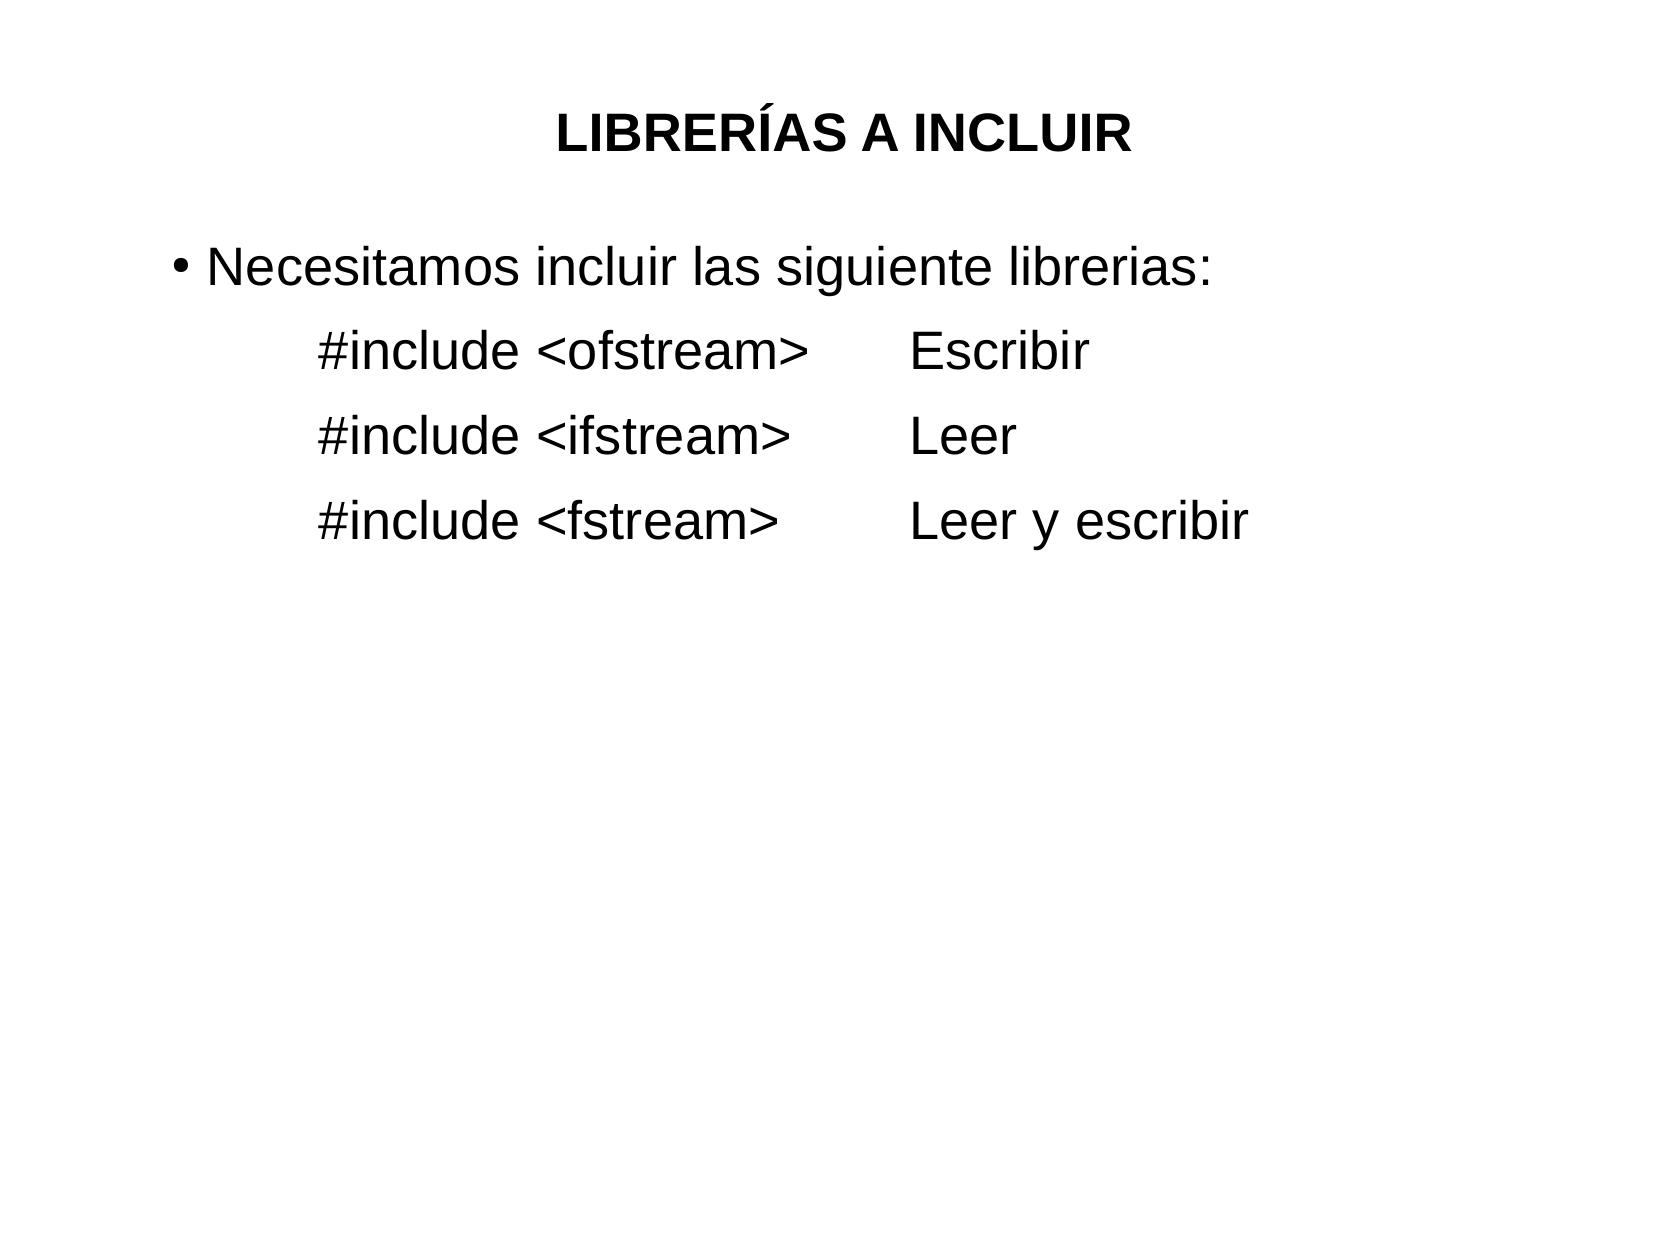

# LIBRERÍAS A INCLUIR
Necesitamos incluir las siguiente librerias:
		#include <ofstream>		Escribir
		#include <ifstream>		Leer
		#include <fstream>		Leer y escribir